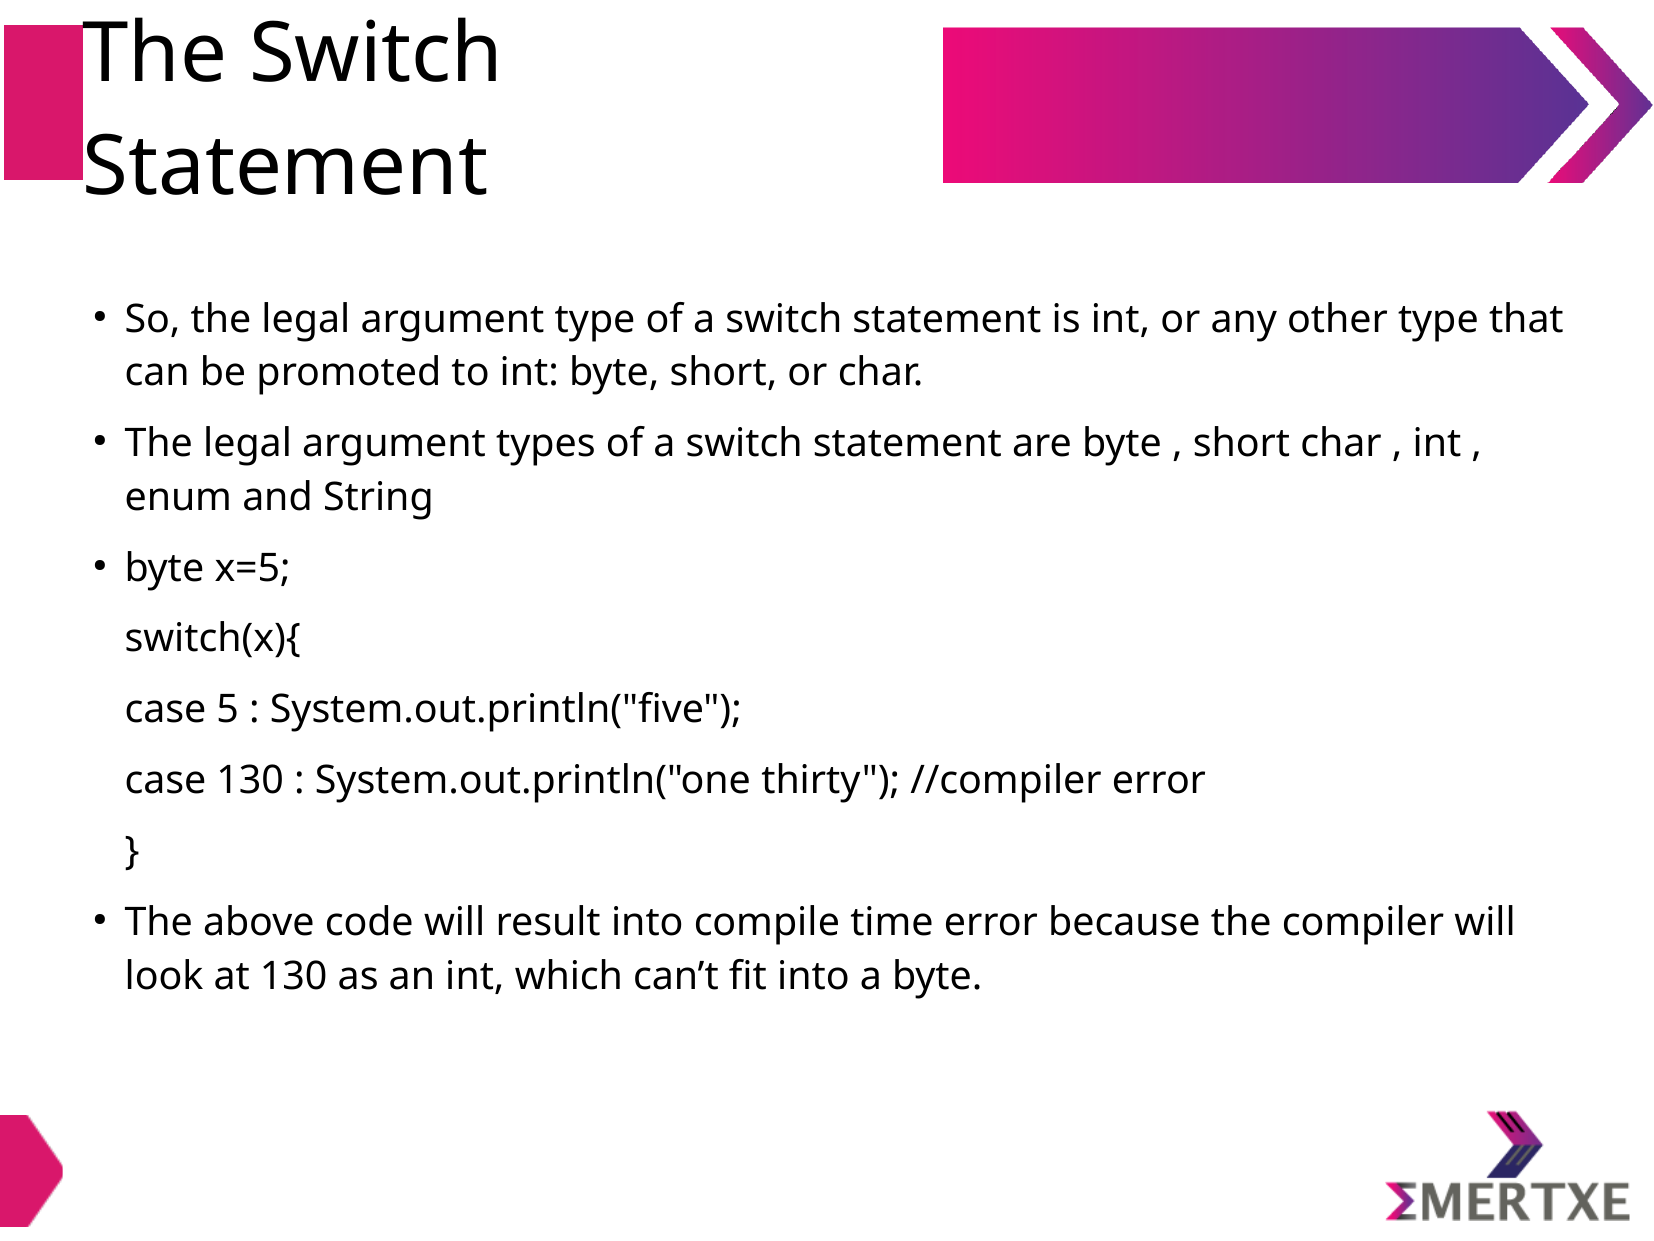

# The Switch Statement
So, the legal argument type of a switch statement is int, or any other type that can be promoted to int: byte, short, or char.
The legal argument types of a switch statement are byte , short char , int , enum and String
byte x=5;
switch(x){
case 5 : System.out.println("five");
case 130 : System.out.println("one thirty"); //compiler error
}
The above code will result into compile time error because the compiler will look at 130 as an int, which can’t fit into a byte.